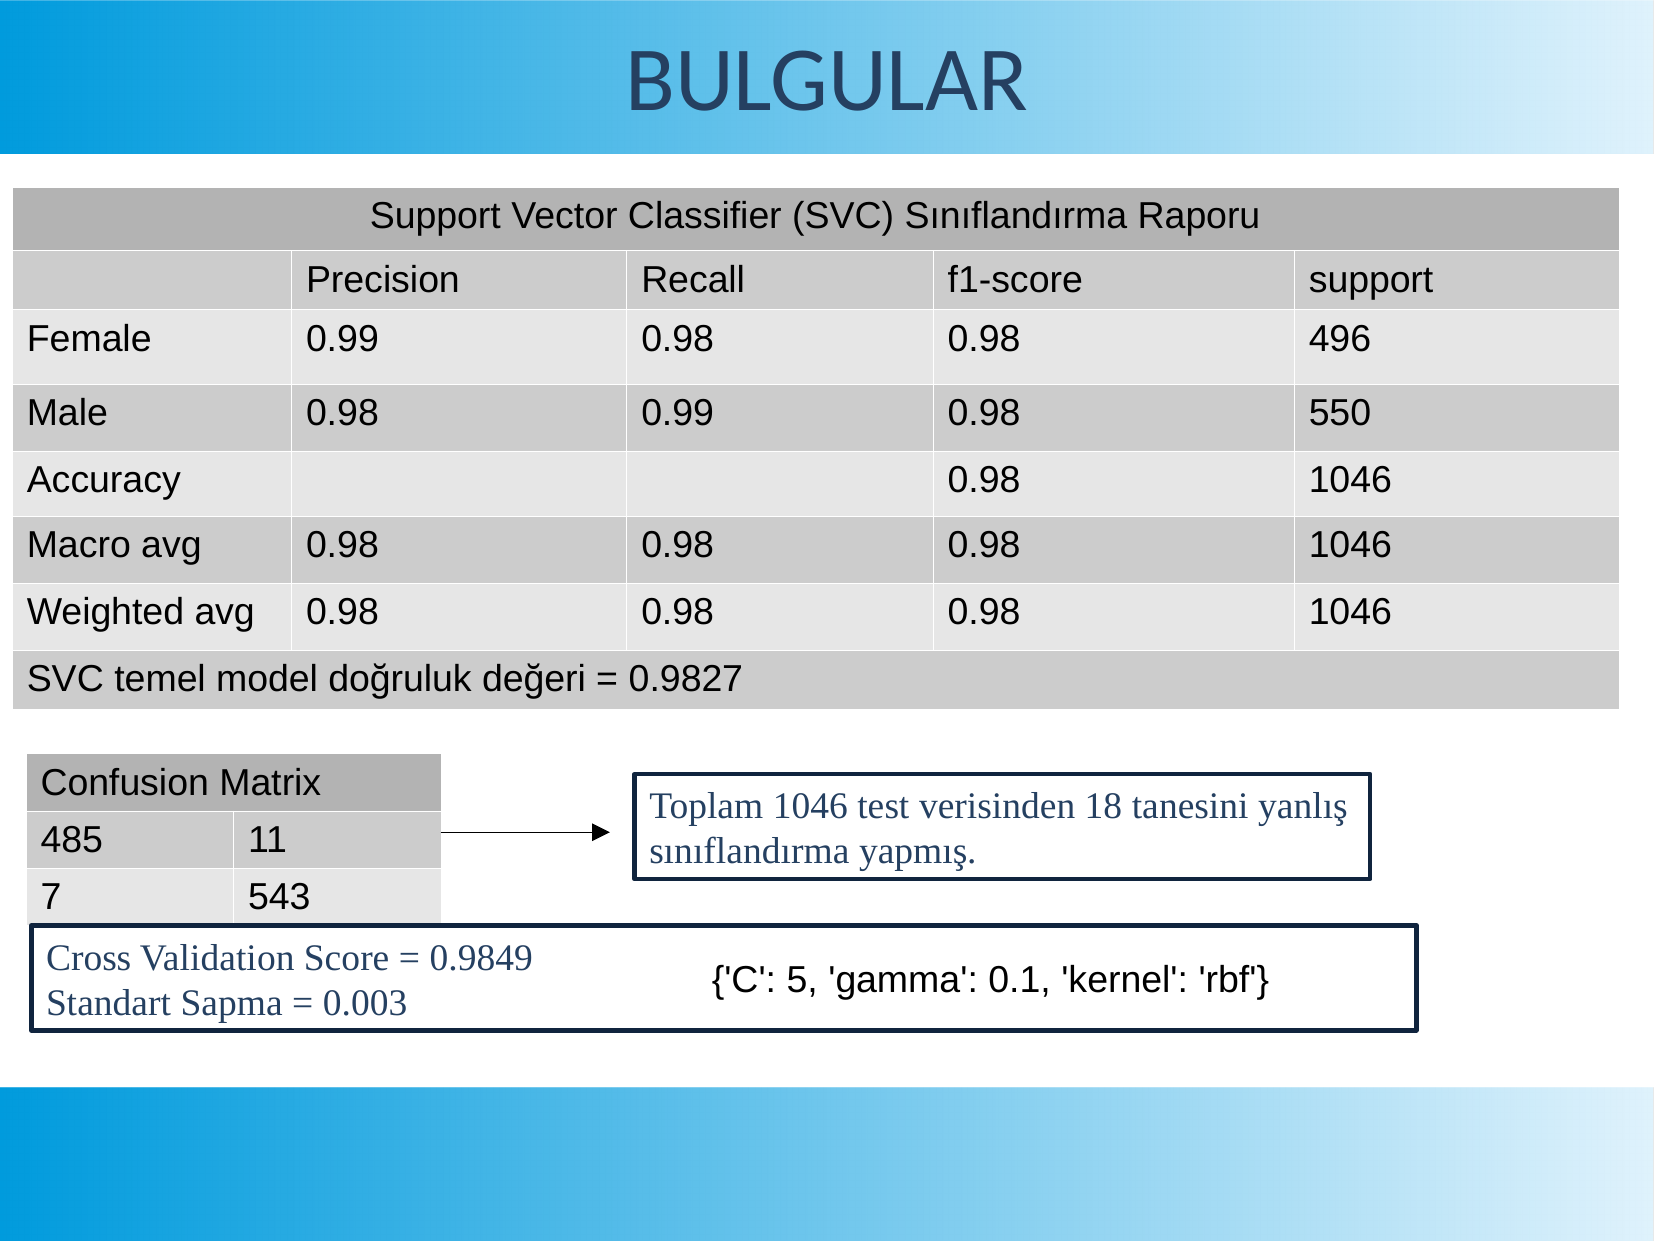

# BULGULAR
| Support Vector Classifier (SVC) Sınıflandırma Raporu | | | | |
| --- | --- | --- | --- | --- |
| | Precision | Recall | f1-score | support |
| Female | 0.99 | 0.98 | 0.98 | 496 |
| Male | 0.98 | 0.99 | 0.98 | 550 |
| Accuracy | | | 0.98 | 1046 |
| Macro avg | 0.98 | 0.98 | 0.98 | 1046 |
| Weighted avg | 0.98 | 0.98 | 0.98 | 1046 |
| SVC temel model doğruluk değeri = 0.9827 | | | | |
| Confusion Matrix | |
| --- | --- |
| 485 | 11 |
| 7 | 543 |
Toplam 1046 test verisinden 18 tanesini yanlış sınıflandırma yapmış.
Cross Validation Score = 0.9849
Standart Sapma = 0.003
{'C': 5, 'gamma': 0.1, 'kernel': 'rbf'}